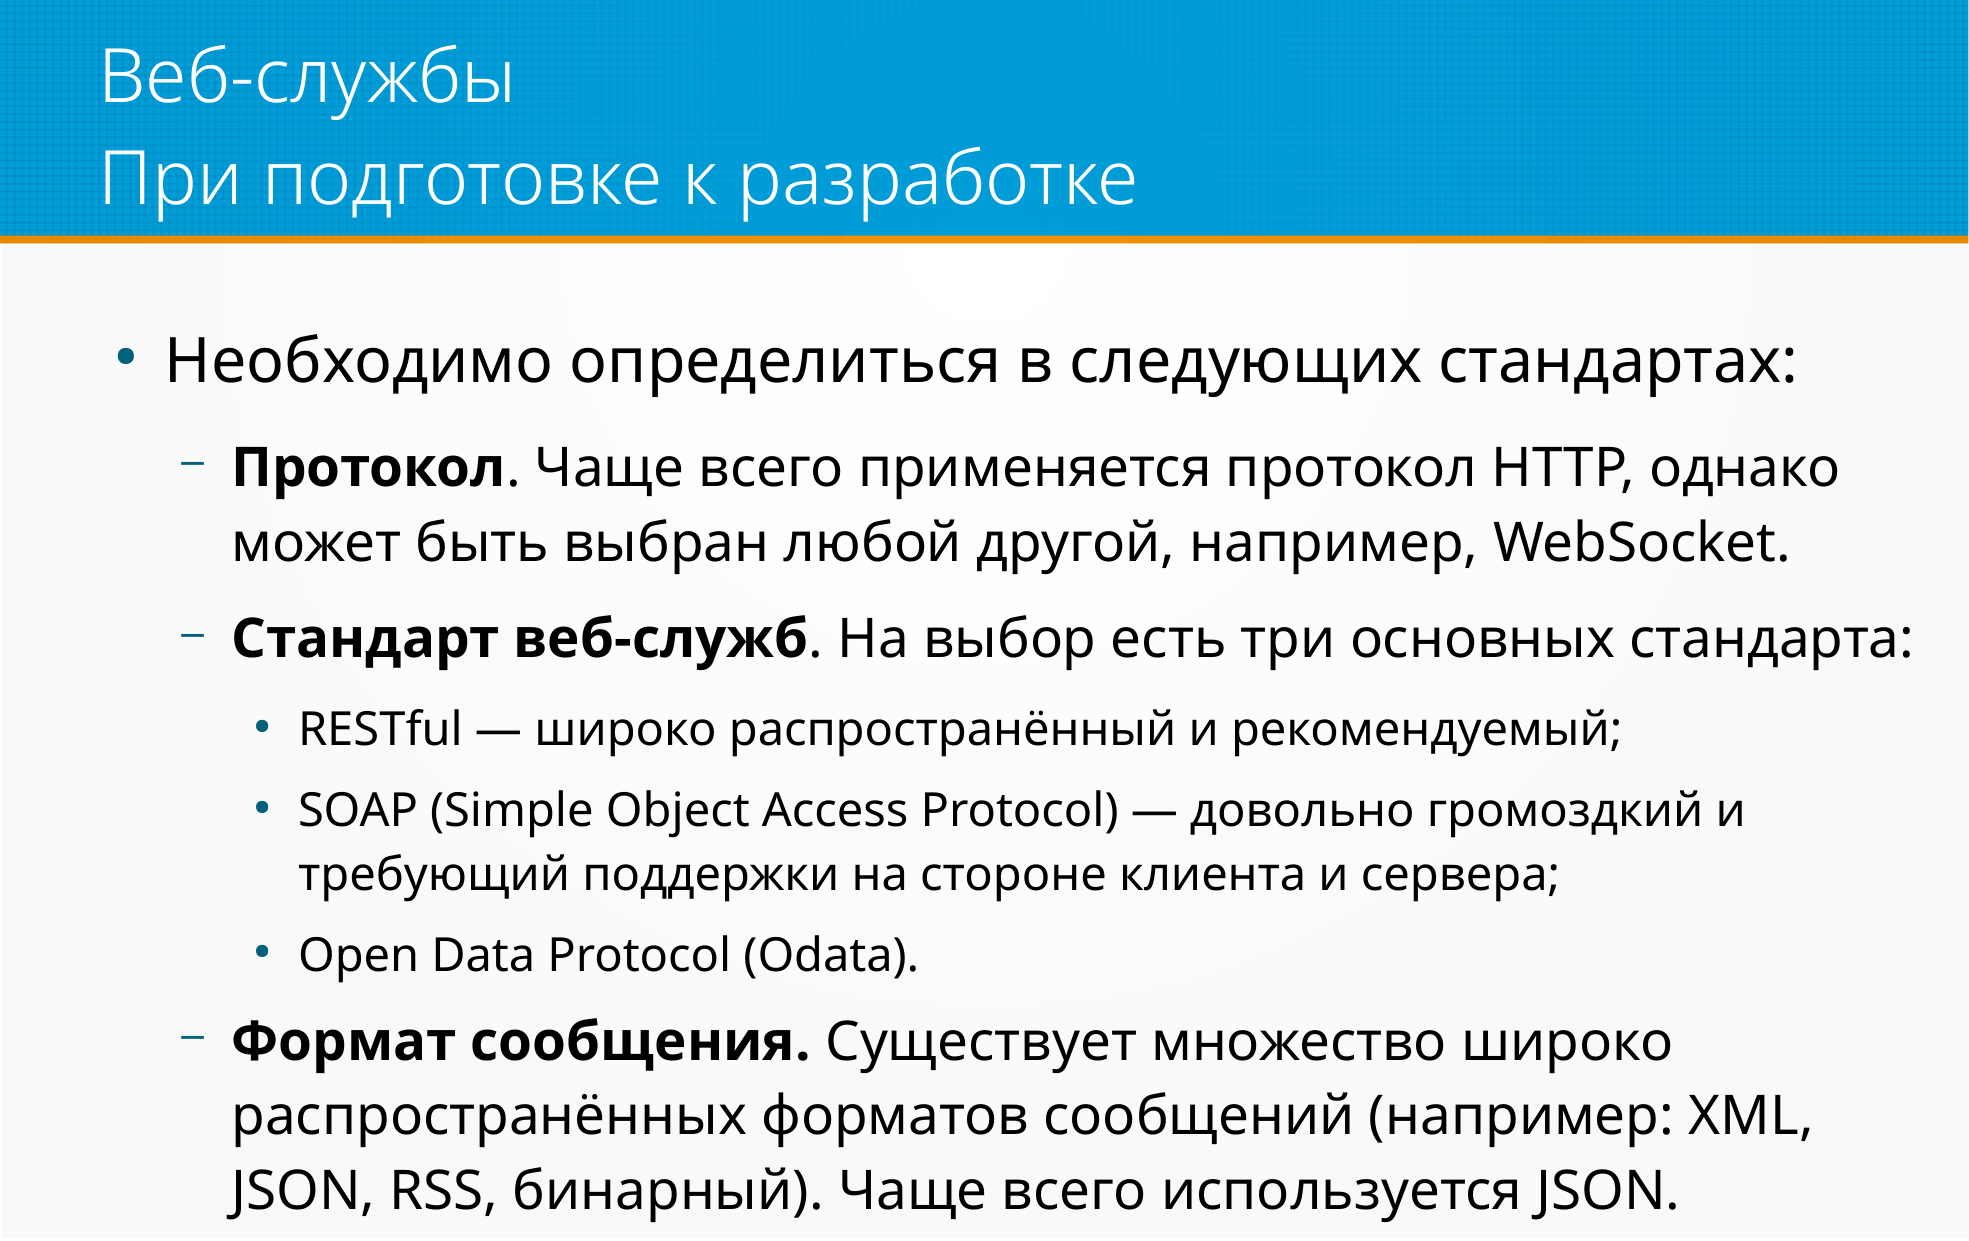

# Веб-службы При подготовке к разработке
Необходимо определиться в следующих стандартах:
Протокол. Чаще всего применяется протокол HTTP, однако может быть выбран любой другой, например, WebSocket.
Стандарт веб-служб. На выбор есть три основных стандарта:
RESTful — широко распространённый и рекомендуемый;
SOAP (Simple Object Access Protocol) — довольно громоздкий и требующий поддержки на стороне клиента и сервера;
Open Data Protocol (Odata).
Формат сообщения. Существует множество широко распространённых форматов сообщений (например: XML, JSON, RSS, бинарный). Чаще всего используется JSON.